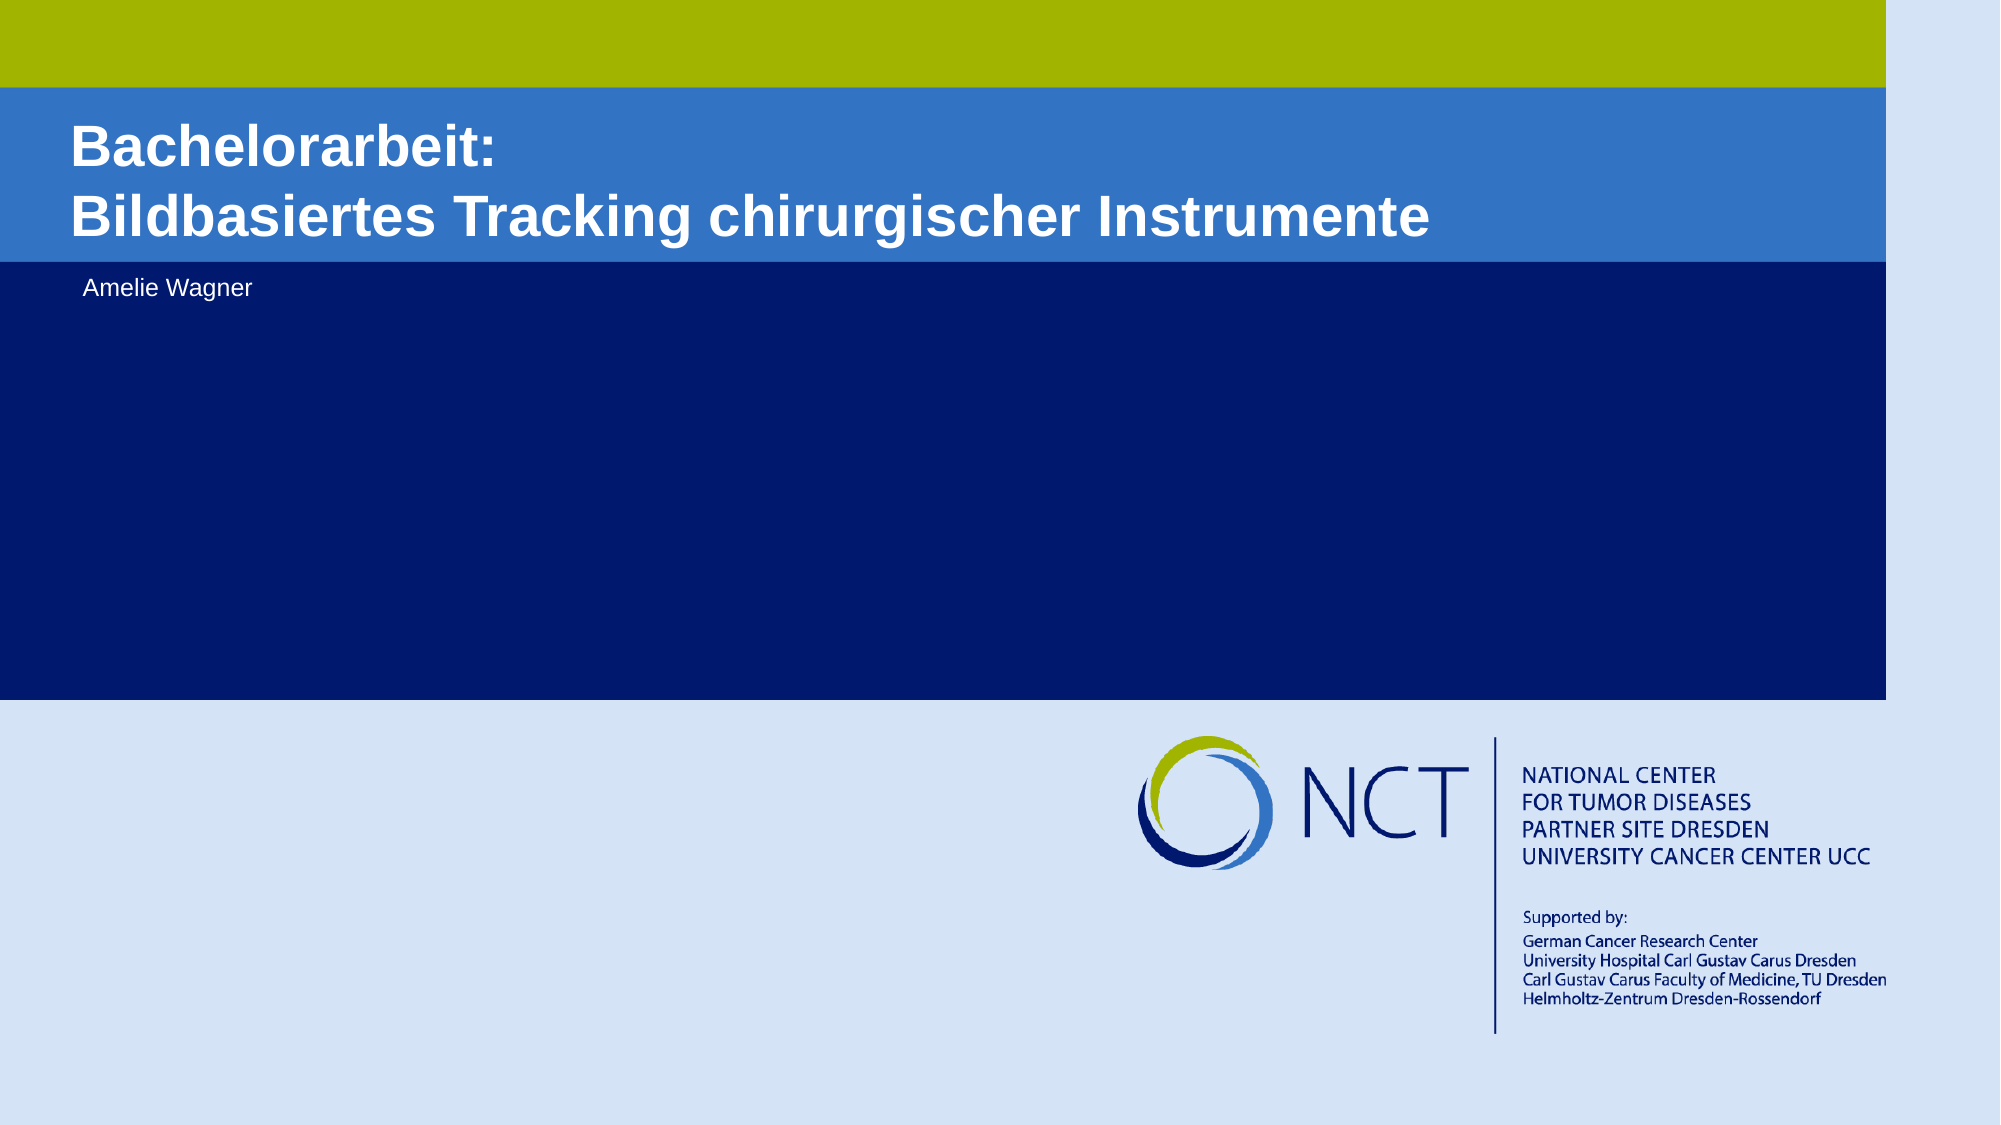

# Bachelorarbeit: Bildbasiertes Tracking chirurgischer Instrumente
Amelie Wagner